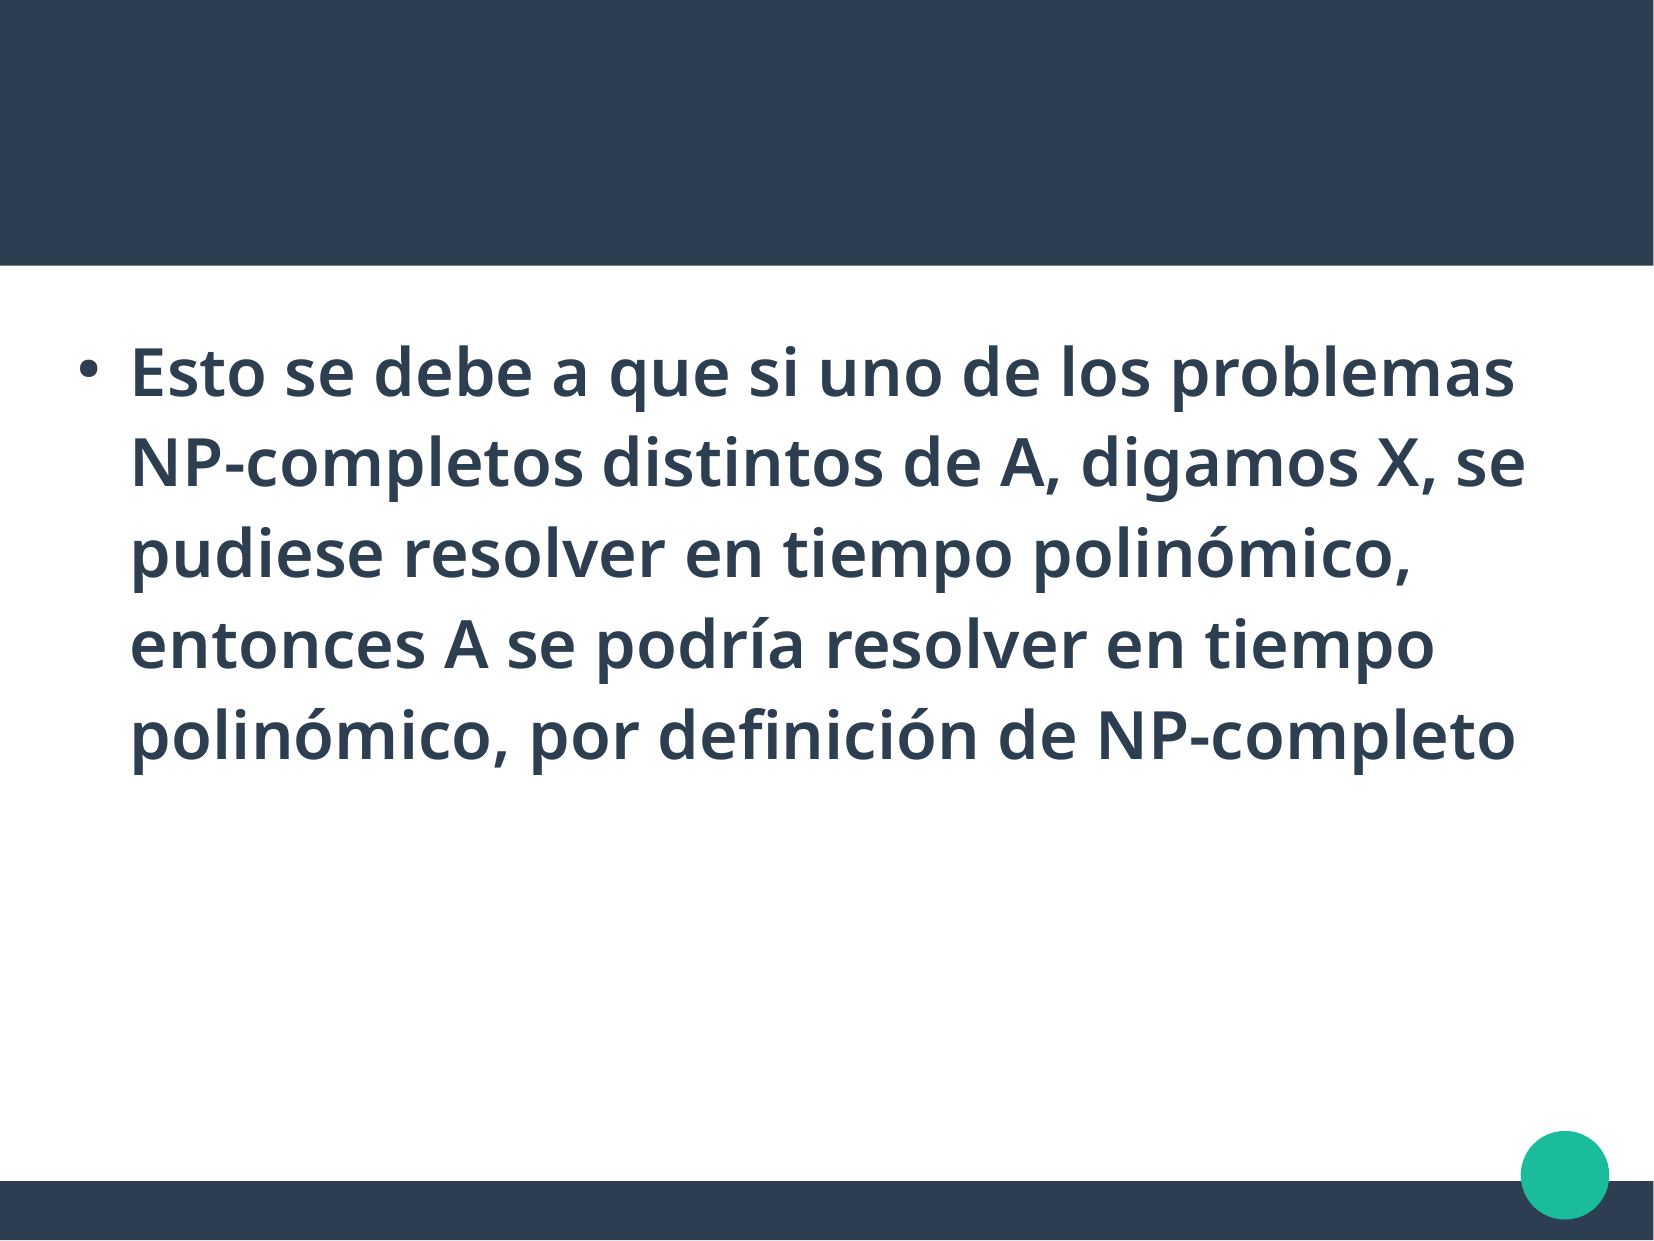

#
Esto se debe a que si uno de los problemas NP-completos distintos de A, digamos X, se pudiese resolver en tiempo polinómico, entonces A se podría resolver en tiempo polinómico, por definición de NP-completo